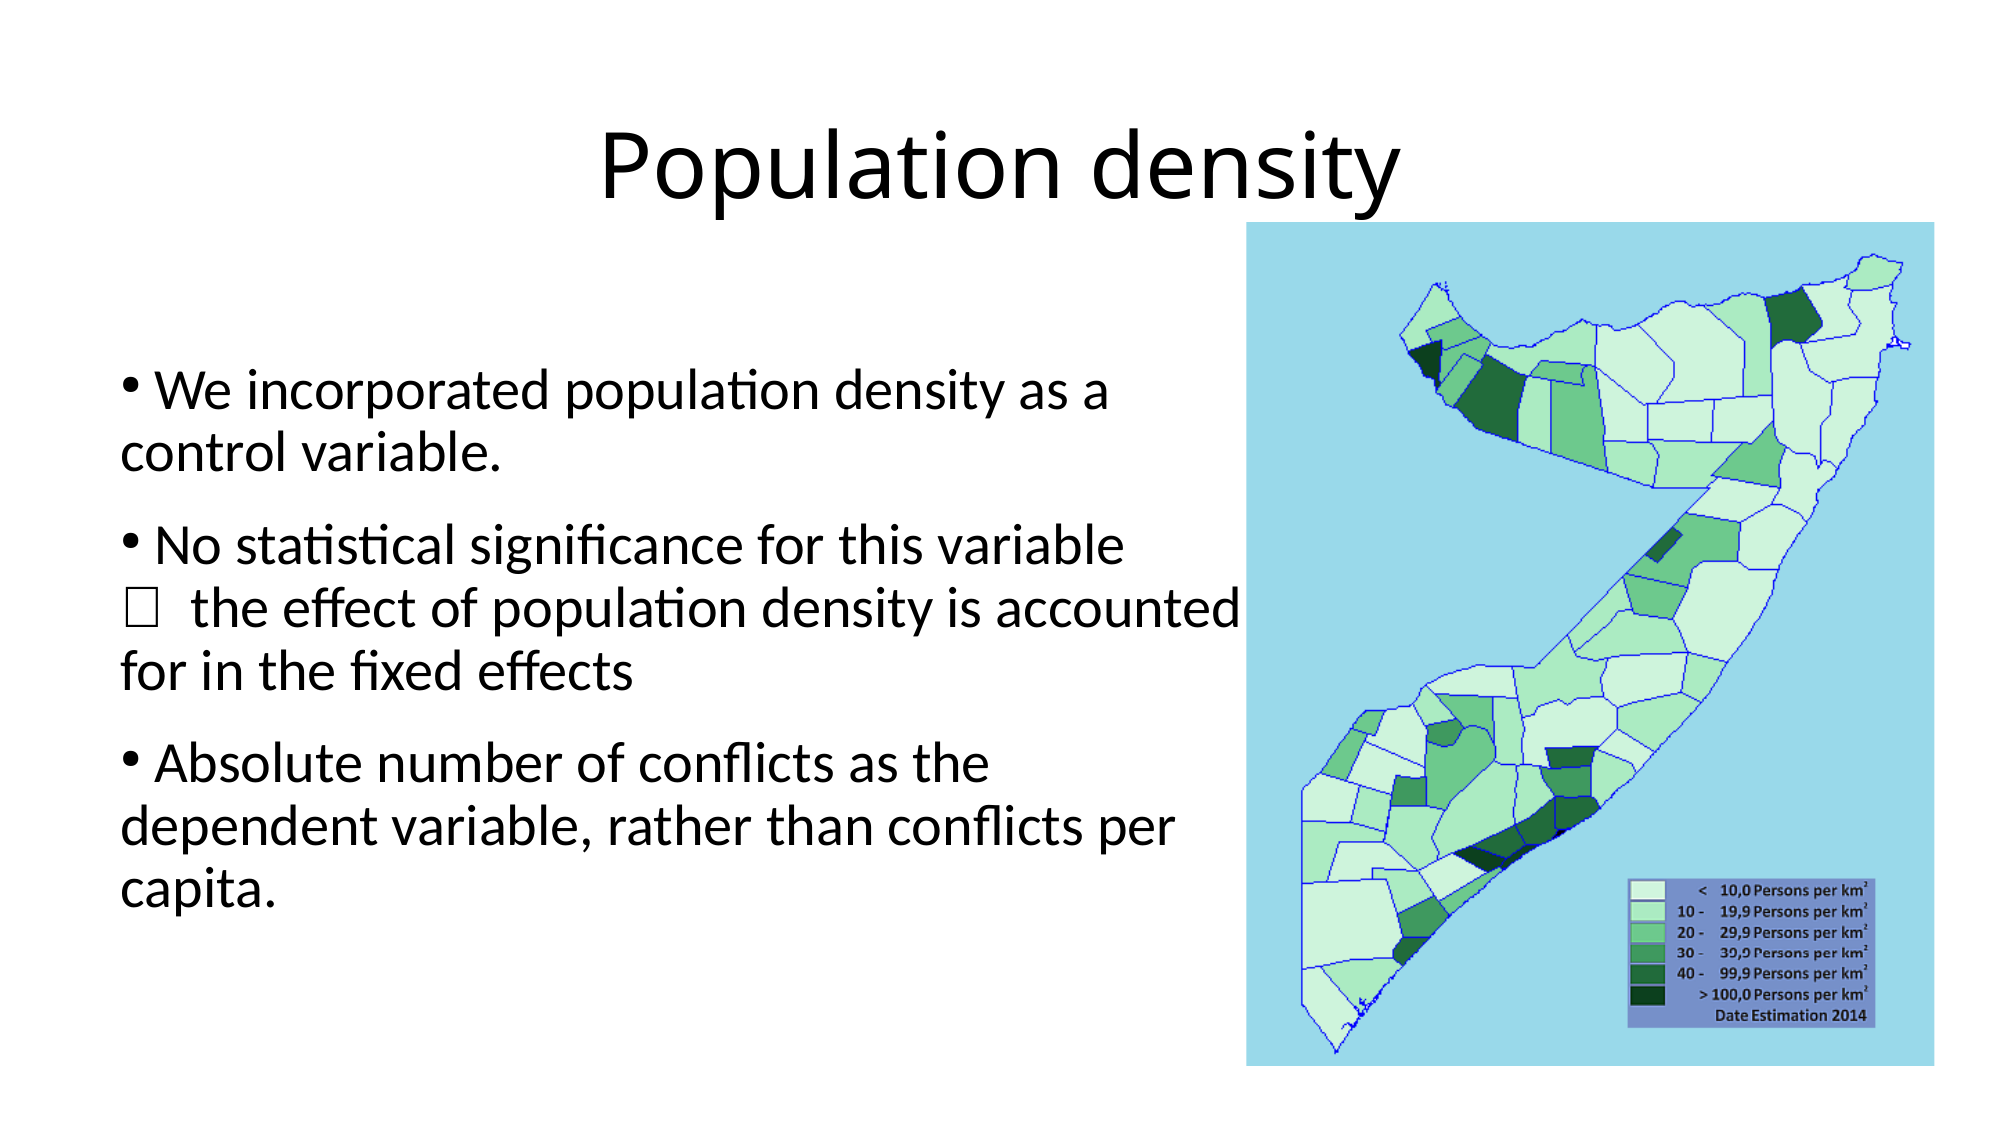

# Population density
 We incorporated population density as a control variable.
 No statistical significance for this variable  the effect of population density is accounted for in the fixed effects
 Absolute number of conflicts as the dependent variable, rather than conflicts per capita.